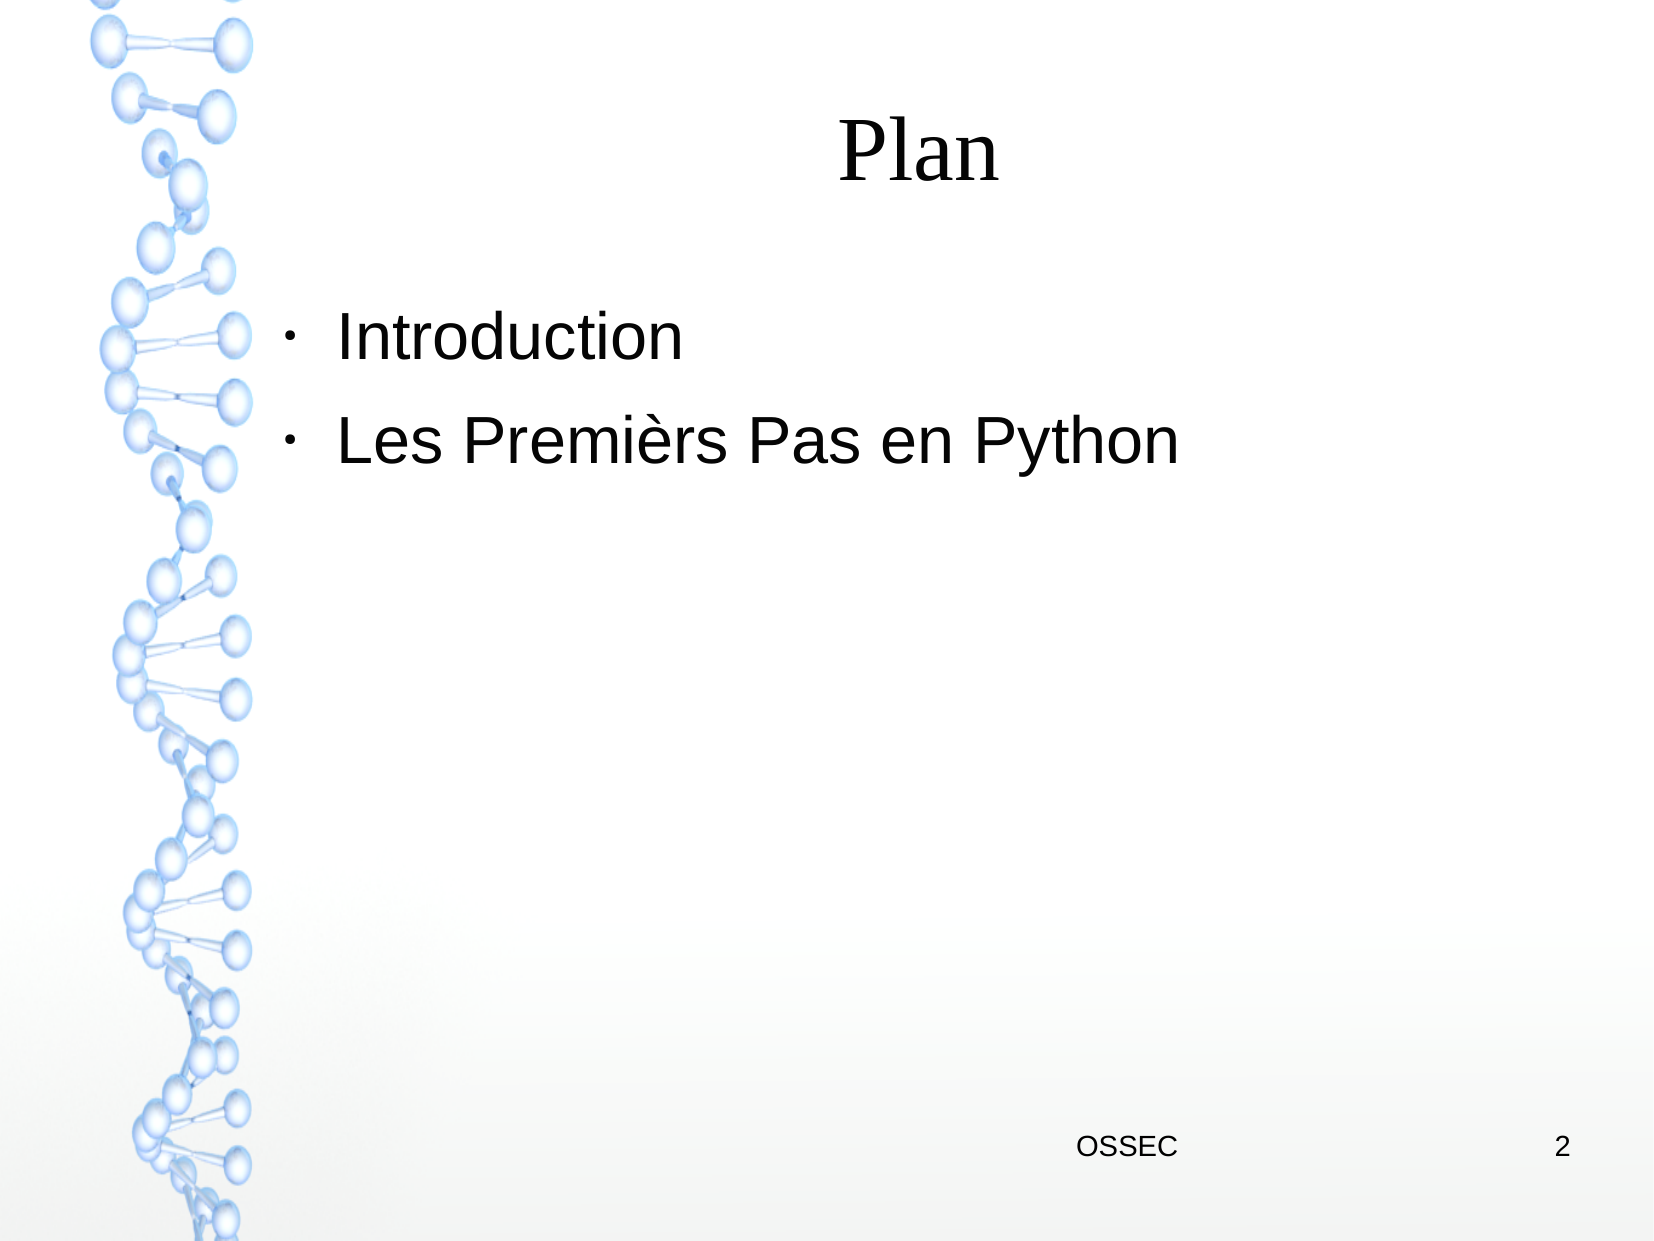

# Plan
Introduction
Les Premièrs Pas en Python
OSSEC
2